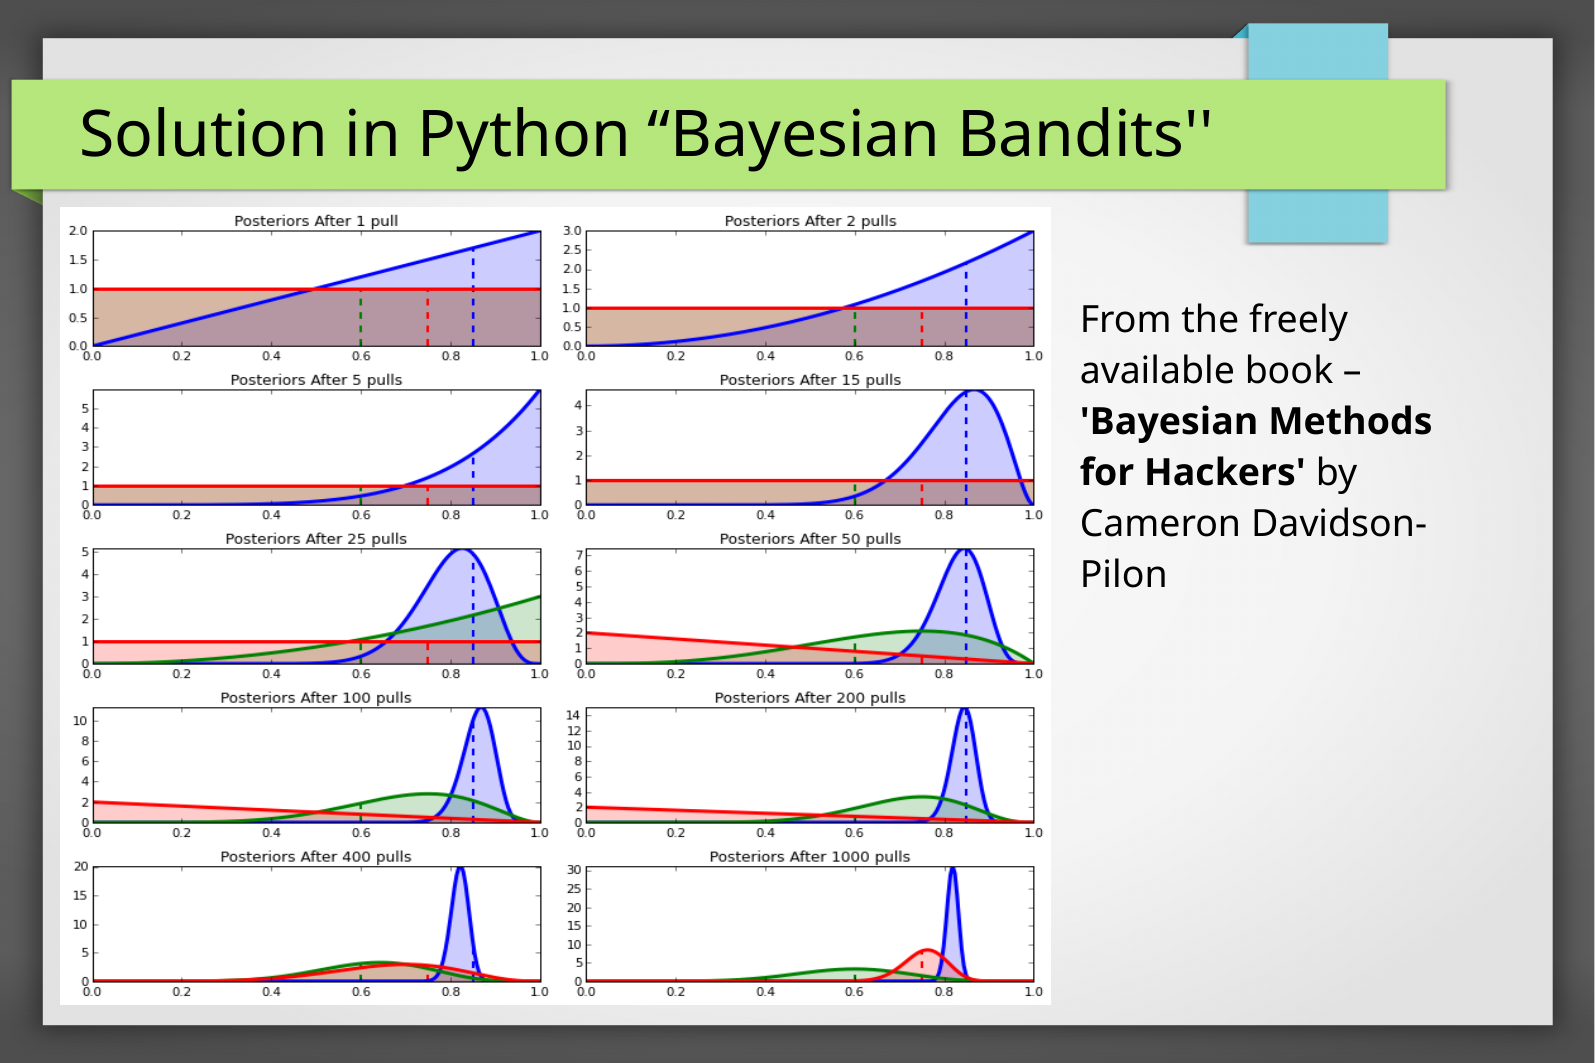

# Solution in Python “Bayesian Bandits''
From the freely available book – 'Bayesian Methods for Hackers' by 	Cameron Davidson-Pilon